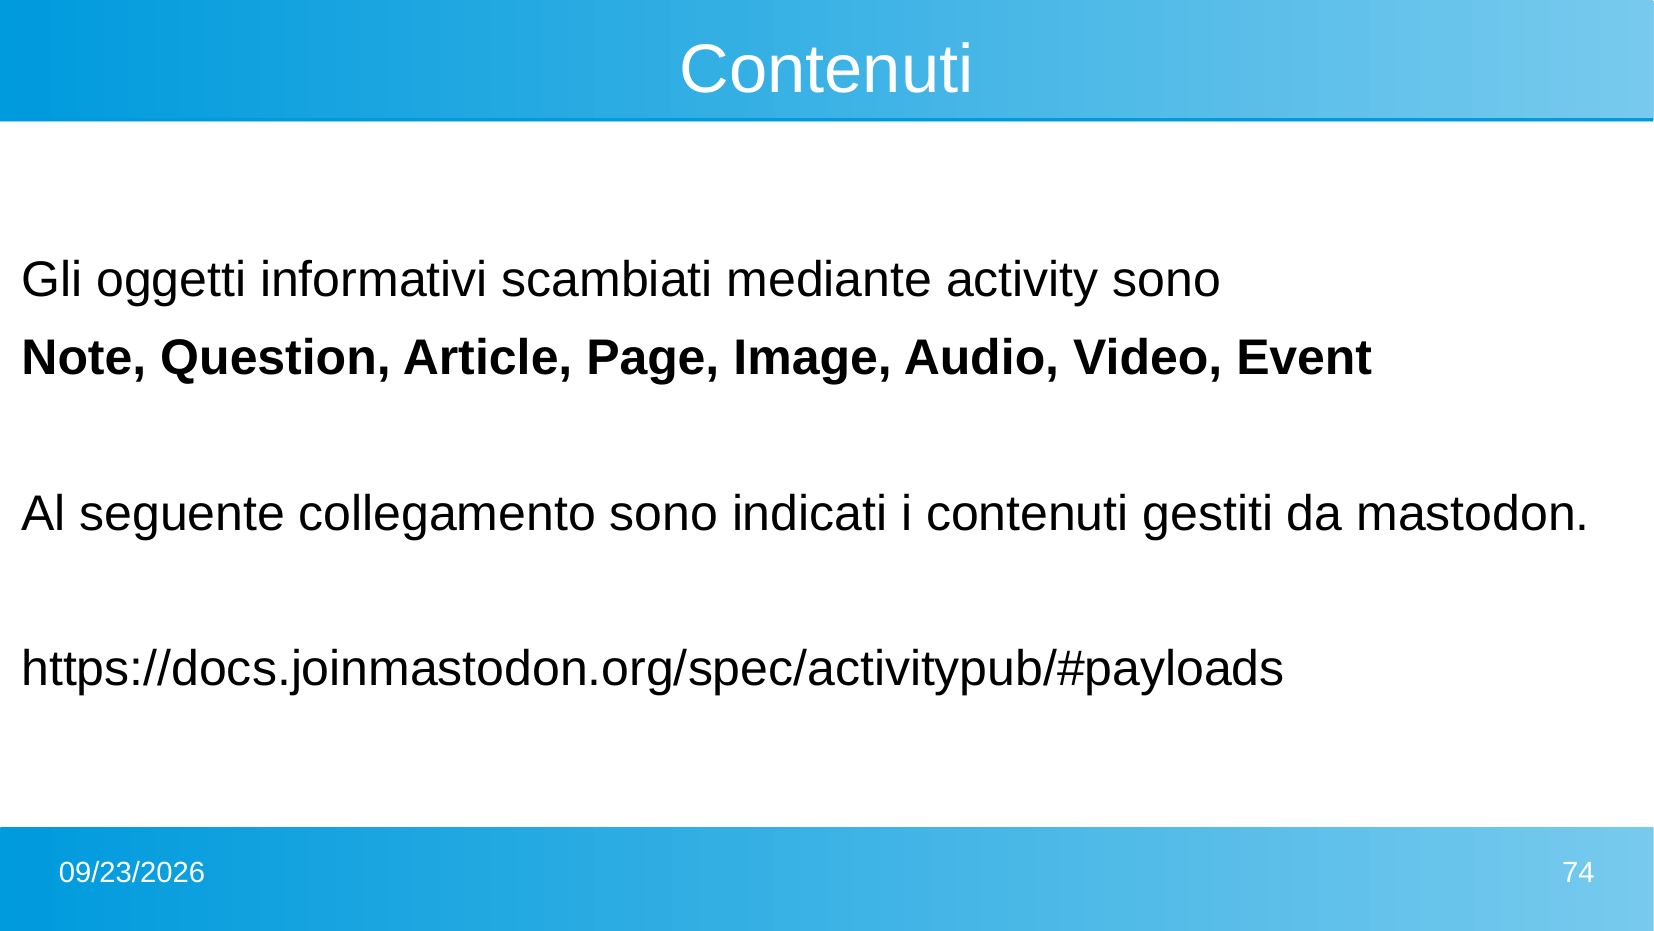

# Contenuti
Gli oggetti informativi scambiati mediante activity sono
Note, Question, Article, Page, Image, Audio, Video, Event
Al seguente collegamento sono indicati i contenuti gestiti da mastodon.
https://docs.joinmastodon.org/spec/activitypub/#payloads
74